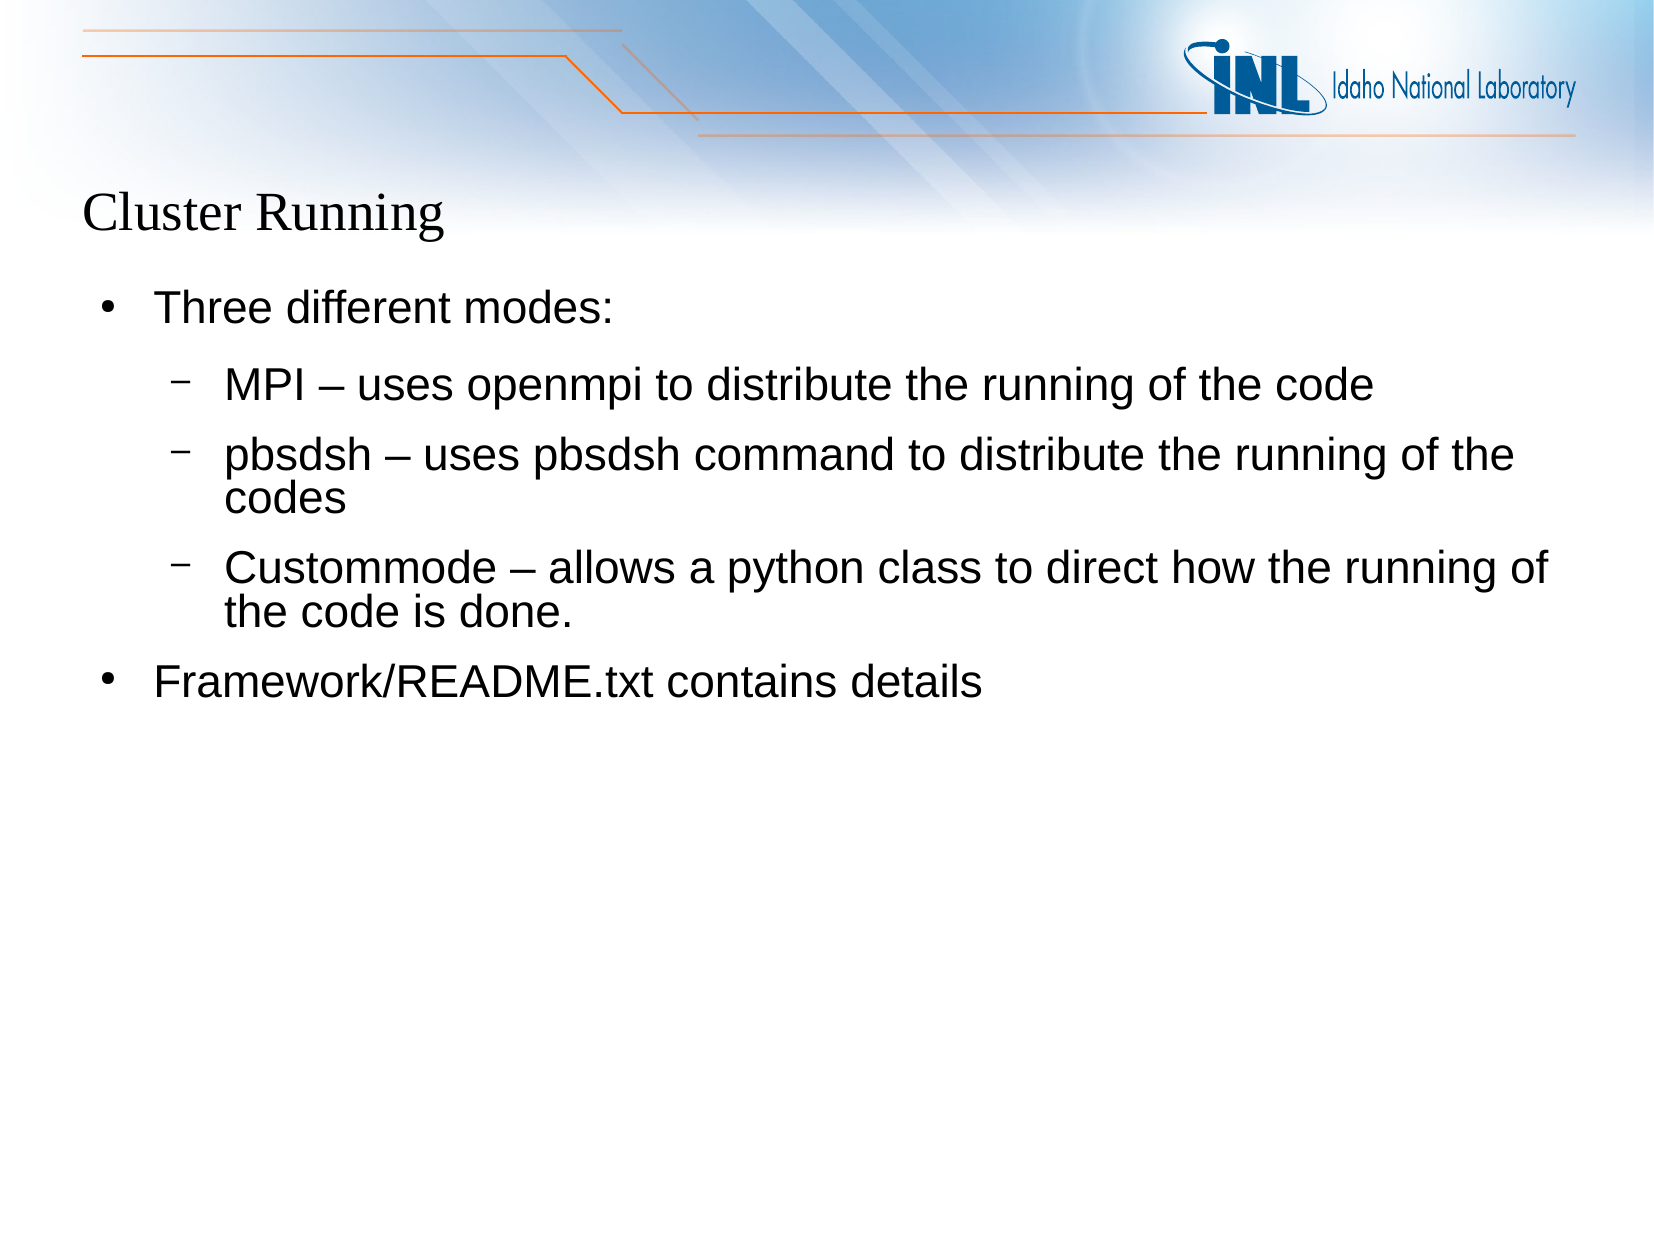

# Cluster Running
Three different modes:
MPI – uses openmpi to distribute the running of the code
pbsdsh – uses pbsdsh command to distribute the running of the codes
Custommode – allows a python class to direct how the running of the code is done.
Framework/README.txt contains details